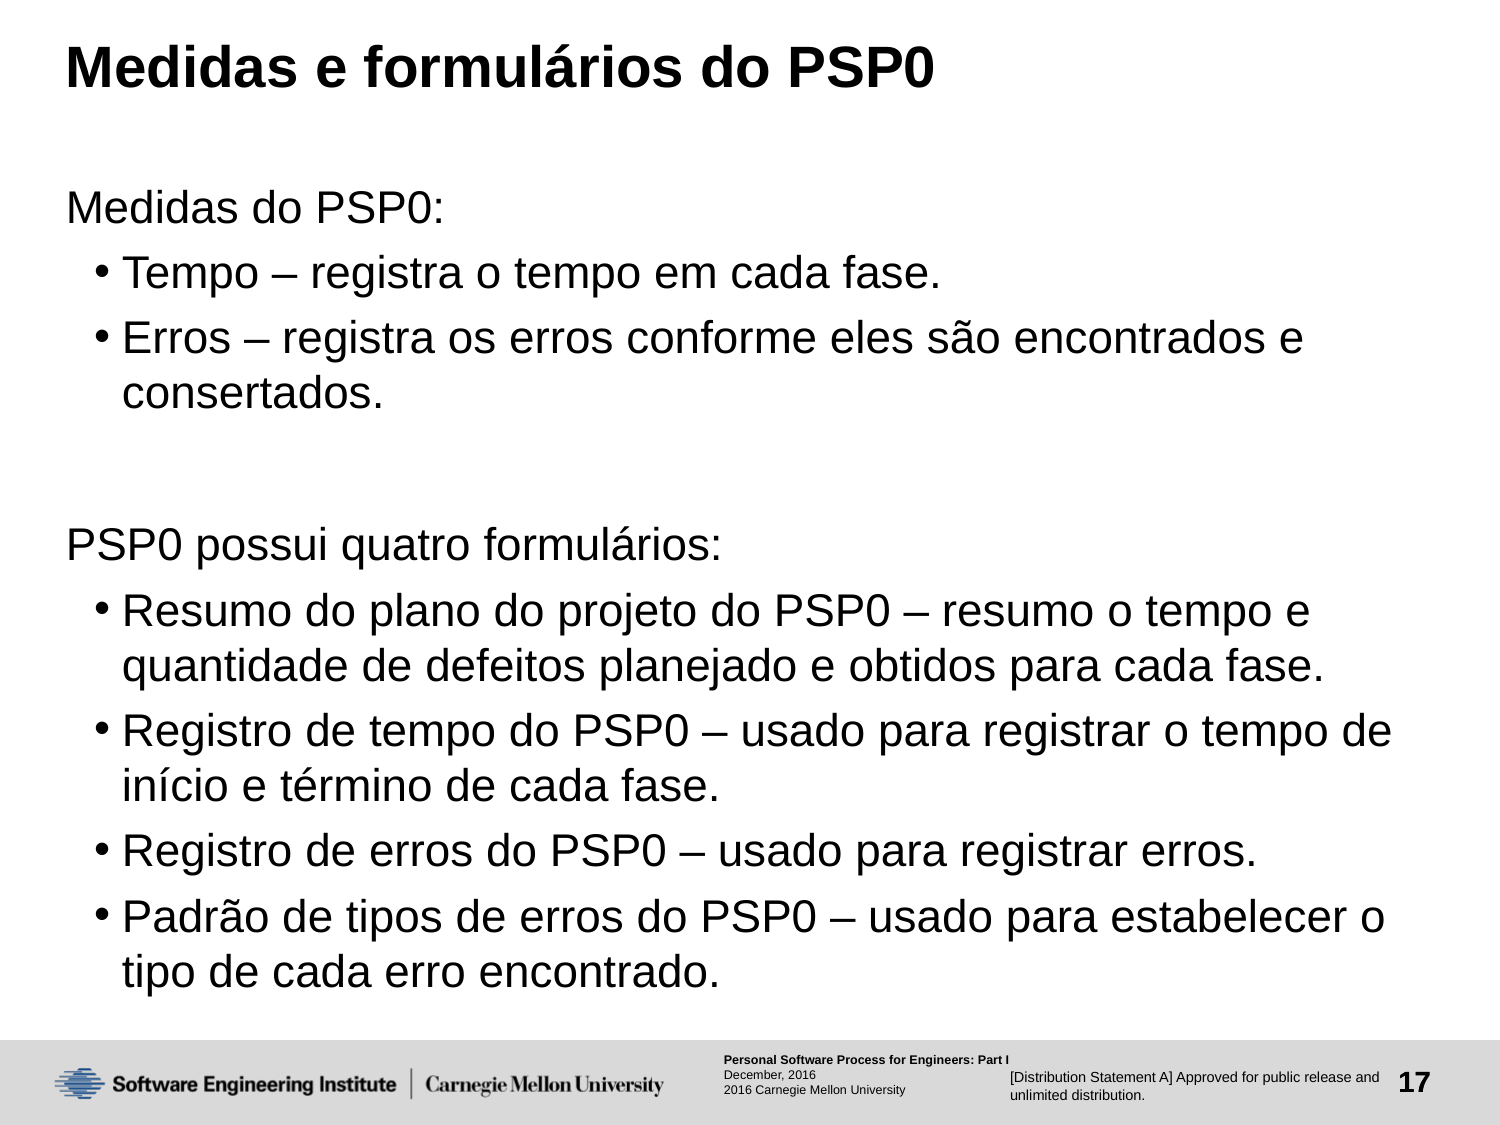

# Medidas e formulários do PSP0
Medidas do PSP0:
Tempo – registra o tempo em cada fase.
Erros – registra os erros conforme eles são encontrados e consertados.
PSP0 possui quatro formulários:
Resumo do plano do projeto do PSP0 – resumo o tempo e quantidade de defeitos planejado e obtidos para cada fase.
Registro de tempo do PSP0 – usado para registrar o tempo de início e término de cada fase.
Registro de erros do PSP0 – usado para registrar erros.
Padrão de tipos de erros do PSP0 – usado para estabelecer o tipo de cada erro encontrado.